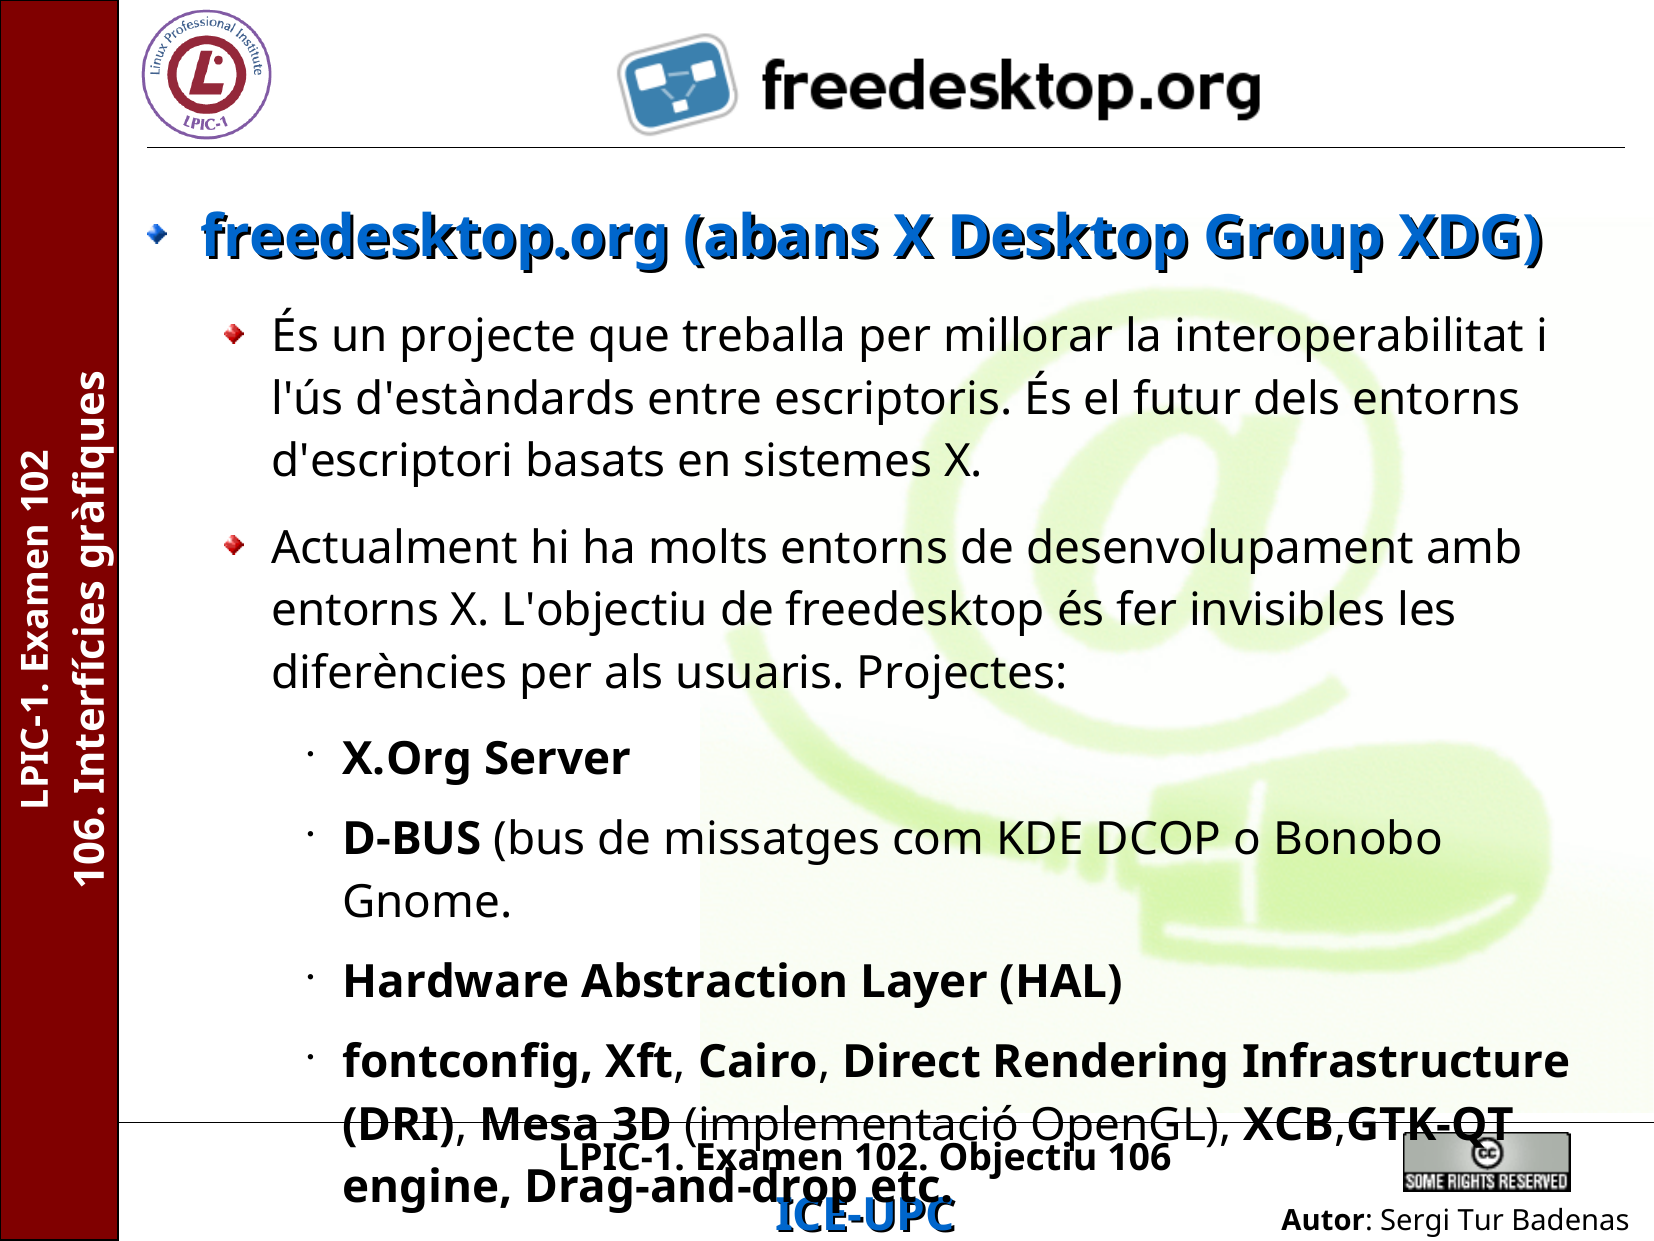

# freedesktop.org (abans X Desktop Group XDG)
És un projecte que treballa per millorar la interoperabilitat i l'ús d'estàndards entre escriptoris. És el futur dels entorns d'escriptori basats en sistemes X.
Actualment hi ha molts entorns de desenvolupament amb entorns X. L'objectiu de freedesktop és fer invisibles les diferències per als usuaris. Projectes:
X.Org Server
D-BUS (bus de missatges com KDE DCOP o Bonobo Gnome.
Hardware Abstraction Layer (HAL)
fontconfig, Xft, Cairo, Direct Rendering Infrastructure (DRI), Mesa 3D (implementació OpenGL), XCB,GTK-QT engine, Drag-and-drop etc.